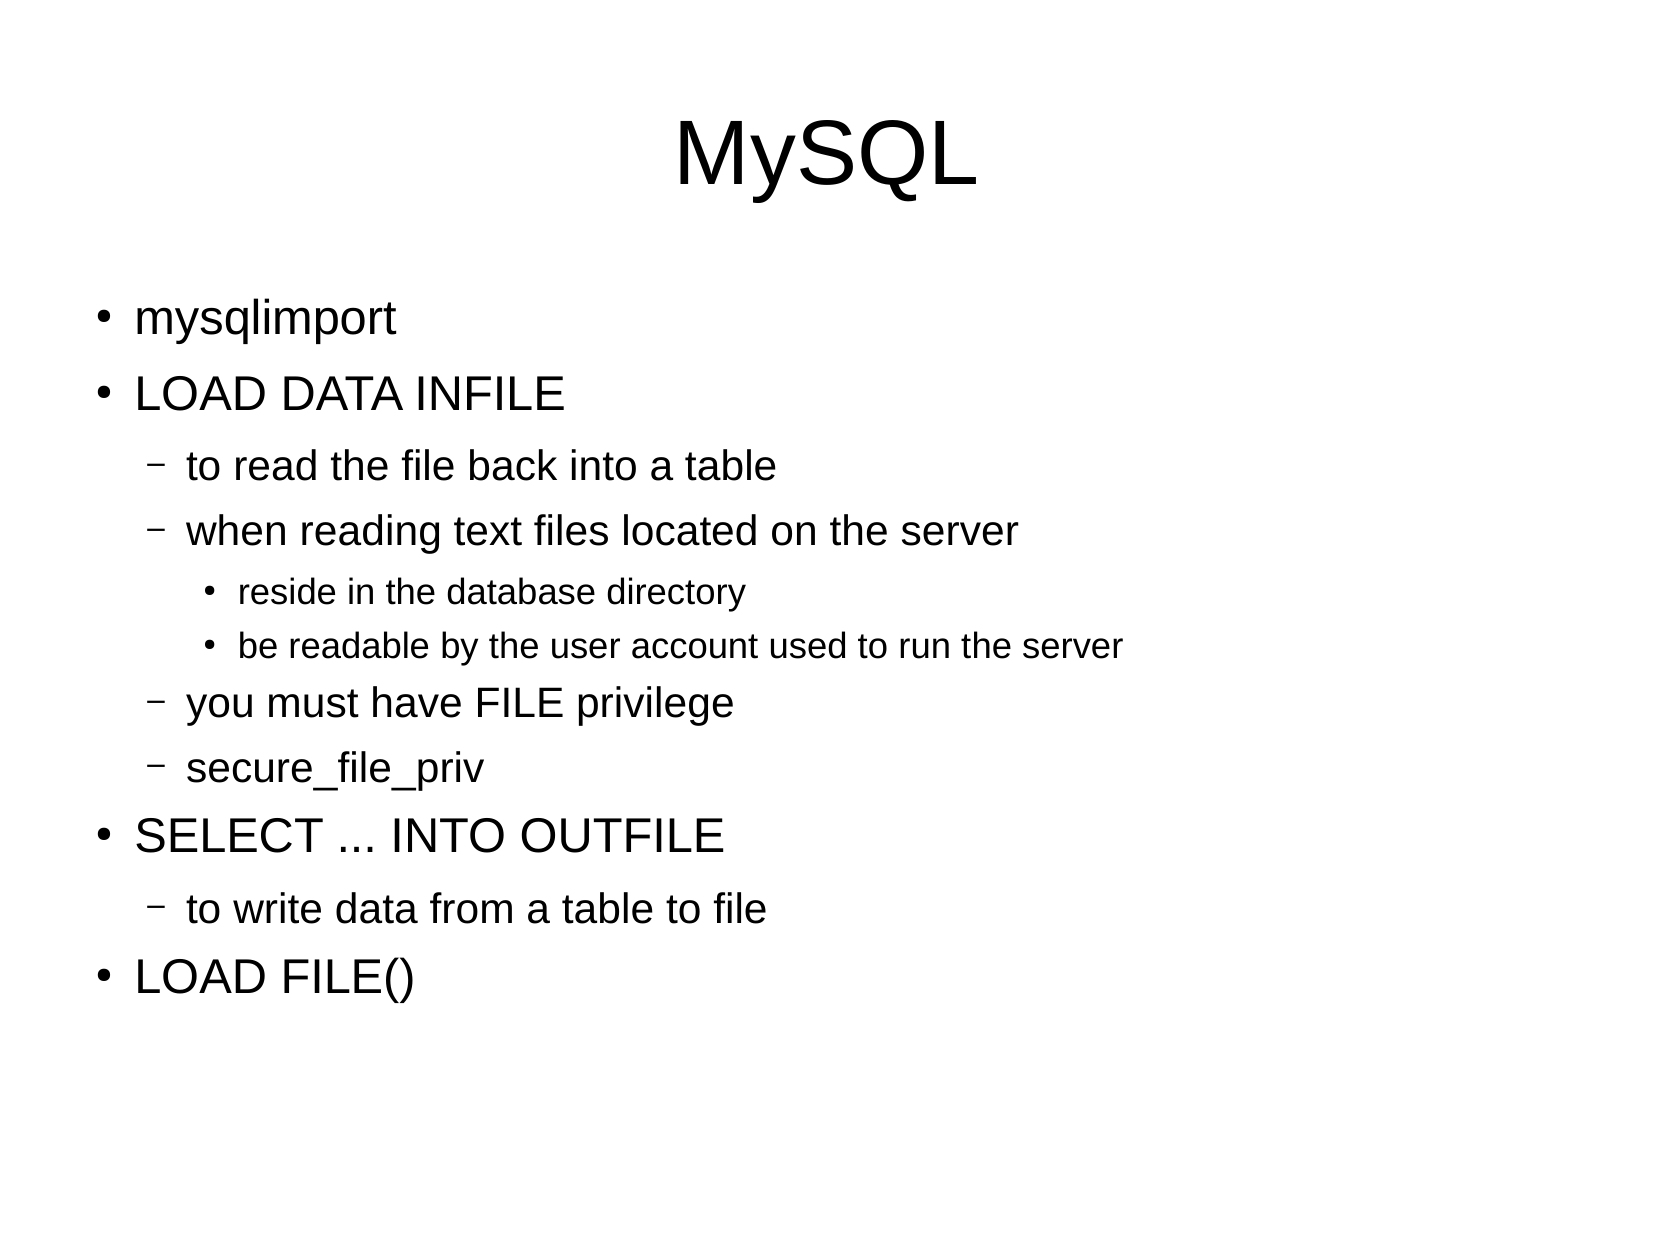

# MySQL
mysqlimport
LOAD DATA INFILE
to read the file back into a table
when reading text files located on the server
reside in the database directory
be readable by the user account used to run the server
you must have FILE privilege
secure_file_priv
SELECT ... INTO OUTFILE
to write data from a table to file
LOAD FILE()